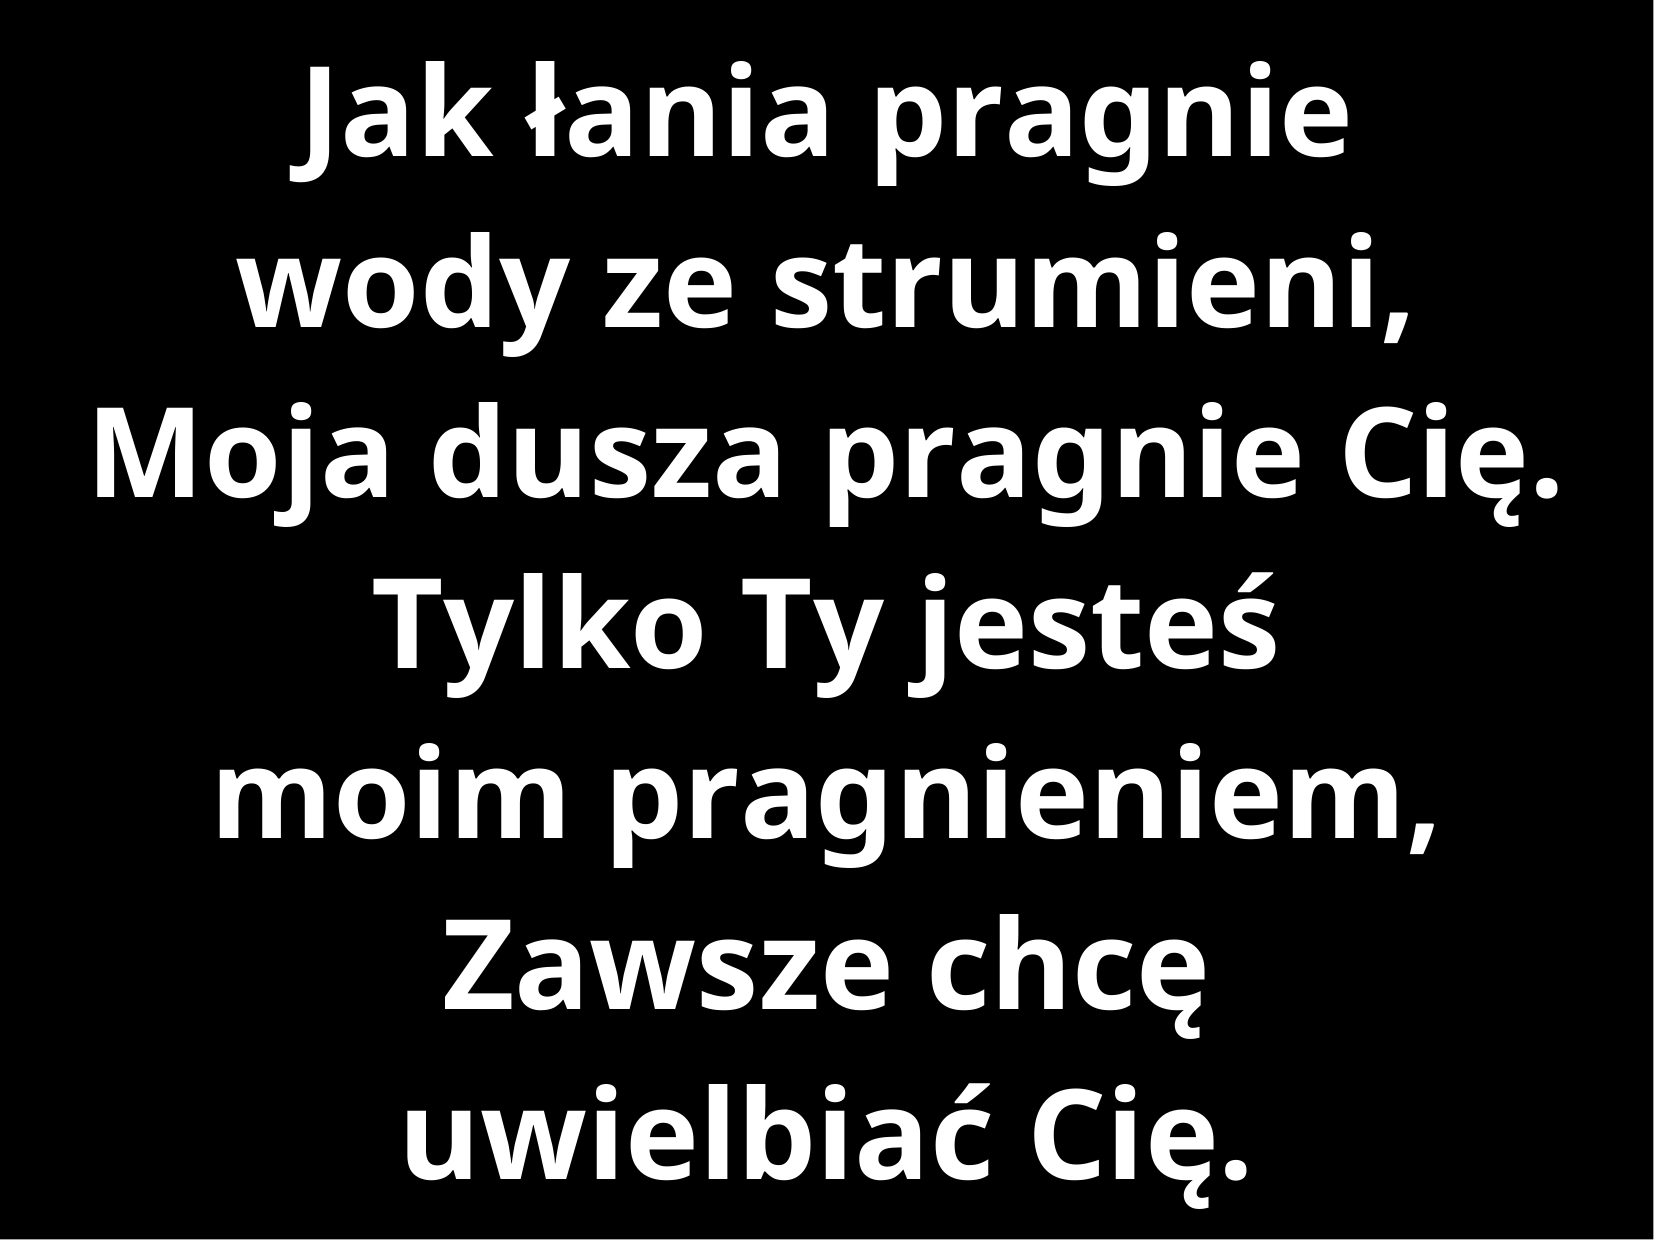

# Jak łania pragnie wody ze strumieni, Moja dusza pragnie Cię. Tylko Ty jesteś moim pragnieniem, Zawsze chcę uwielbiać Cię.